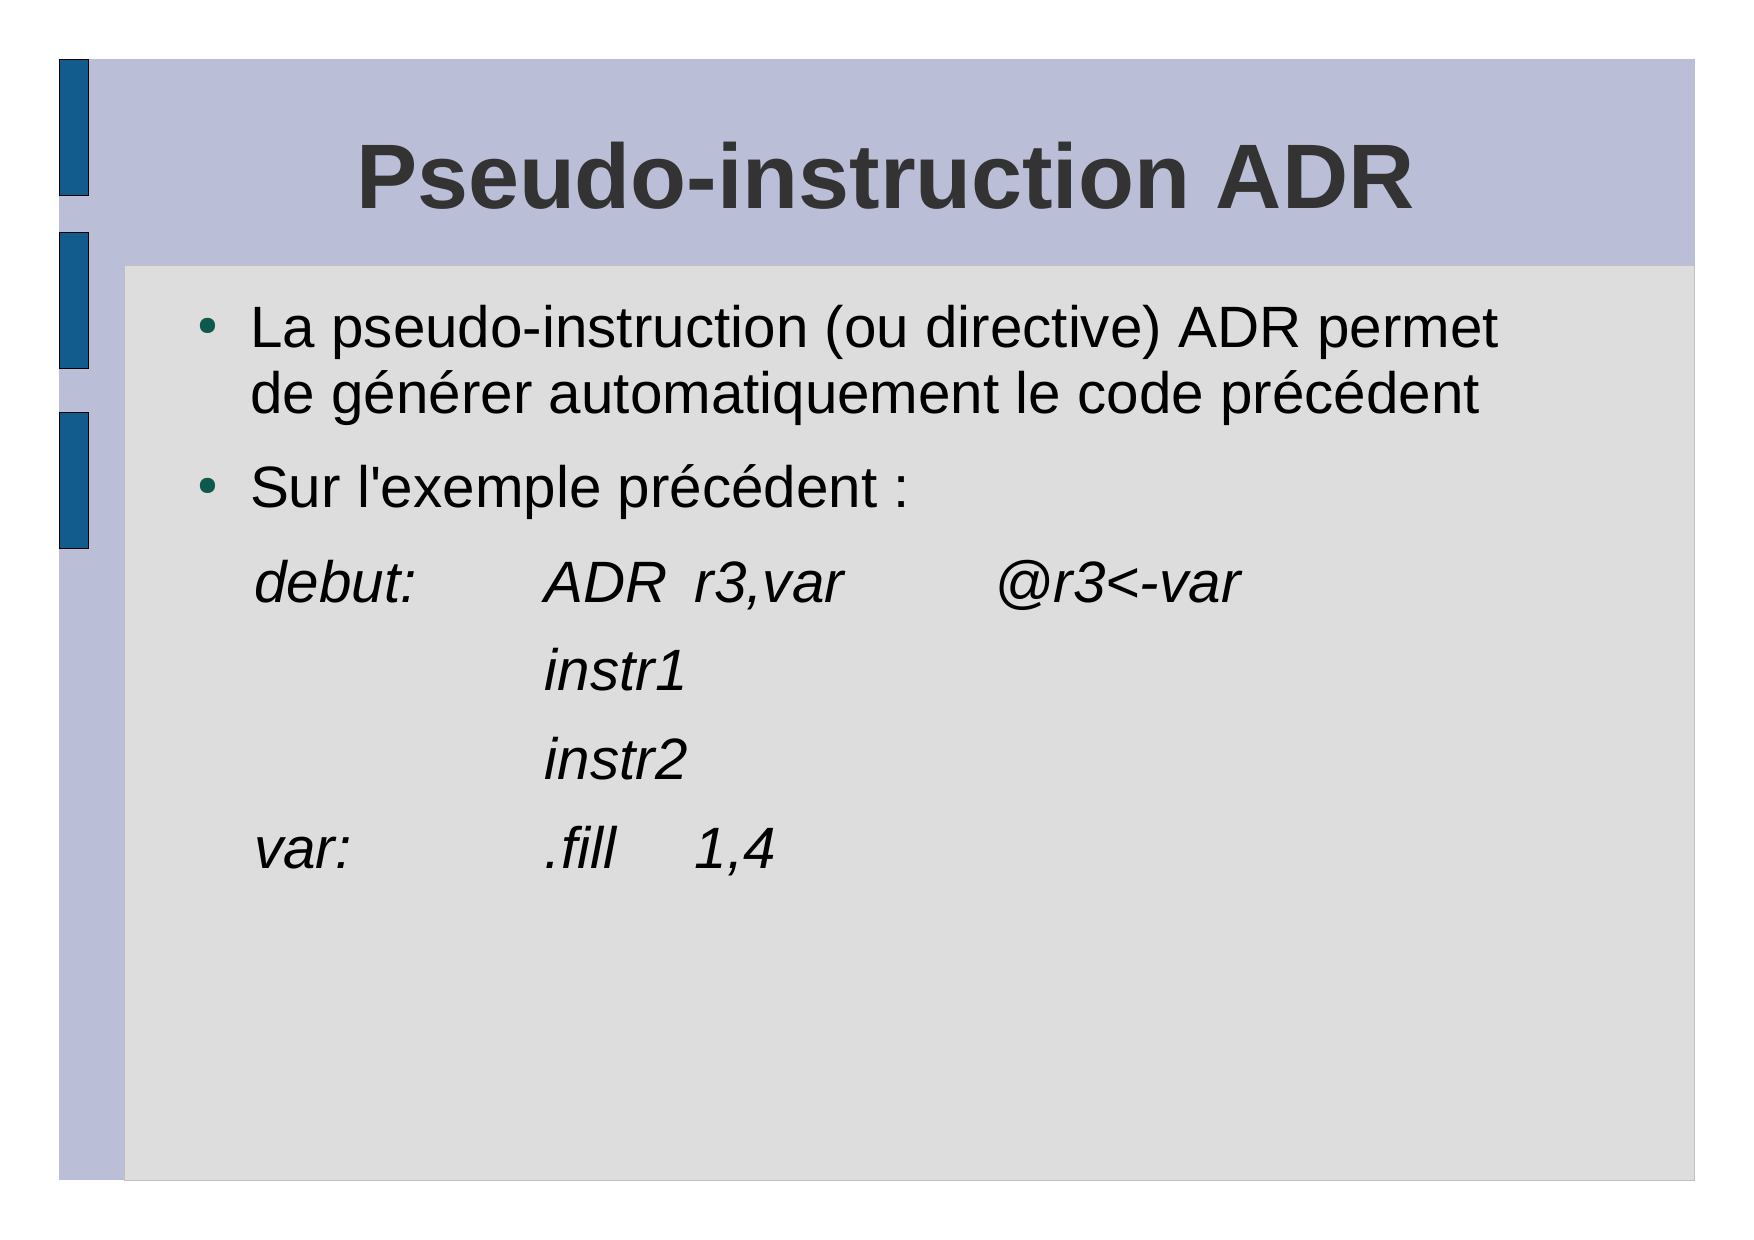

# Pseudo-instruction ADR
La pseudo-instruction (ou directive) ADR permet de générer automatiquement le code précédent
Sur l'exemple précédent :
debut:	ADR	r3,var 	@r3<-var
 			instr1
 			instr2
var:		.fill	1,4